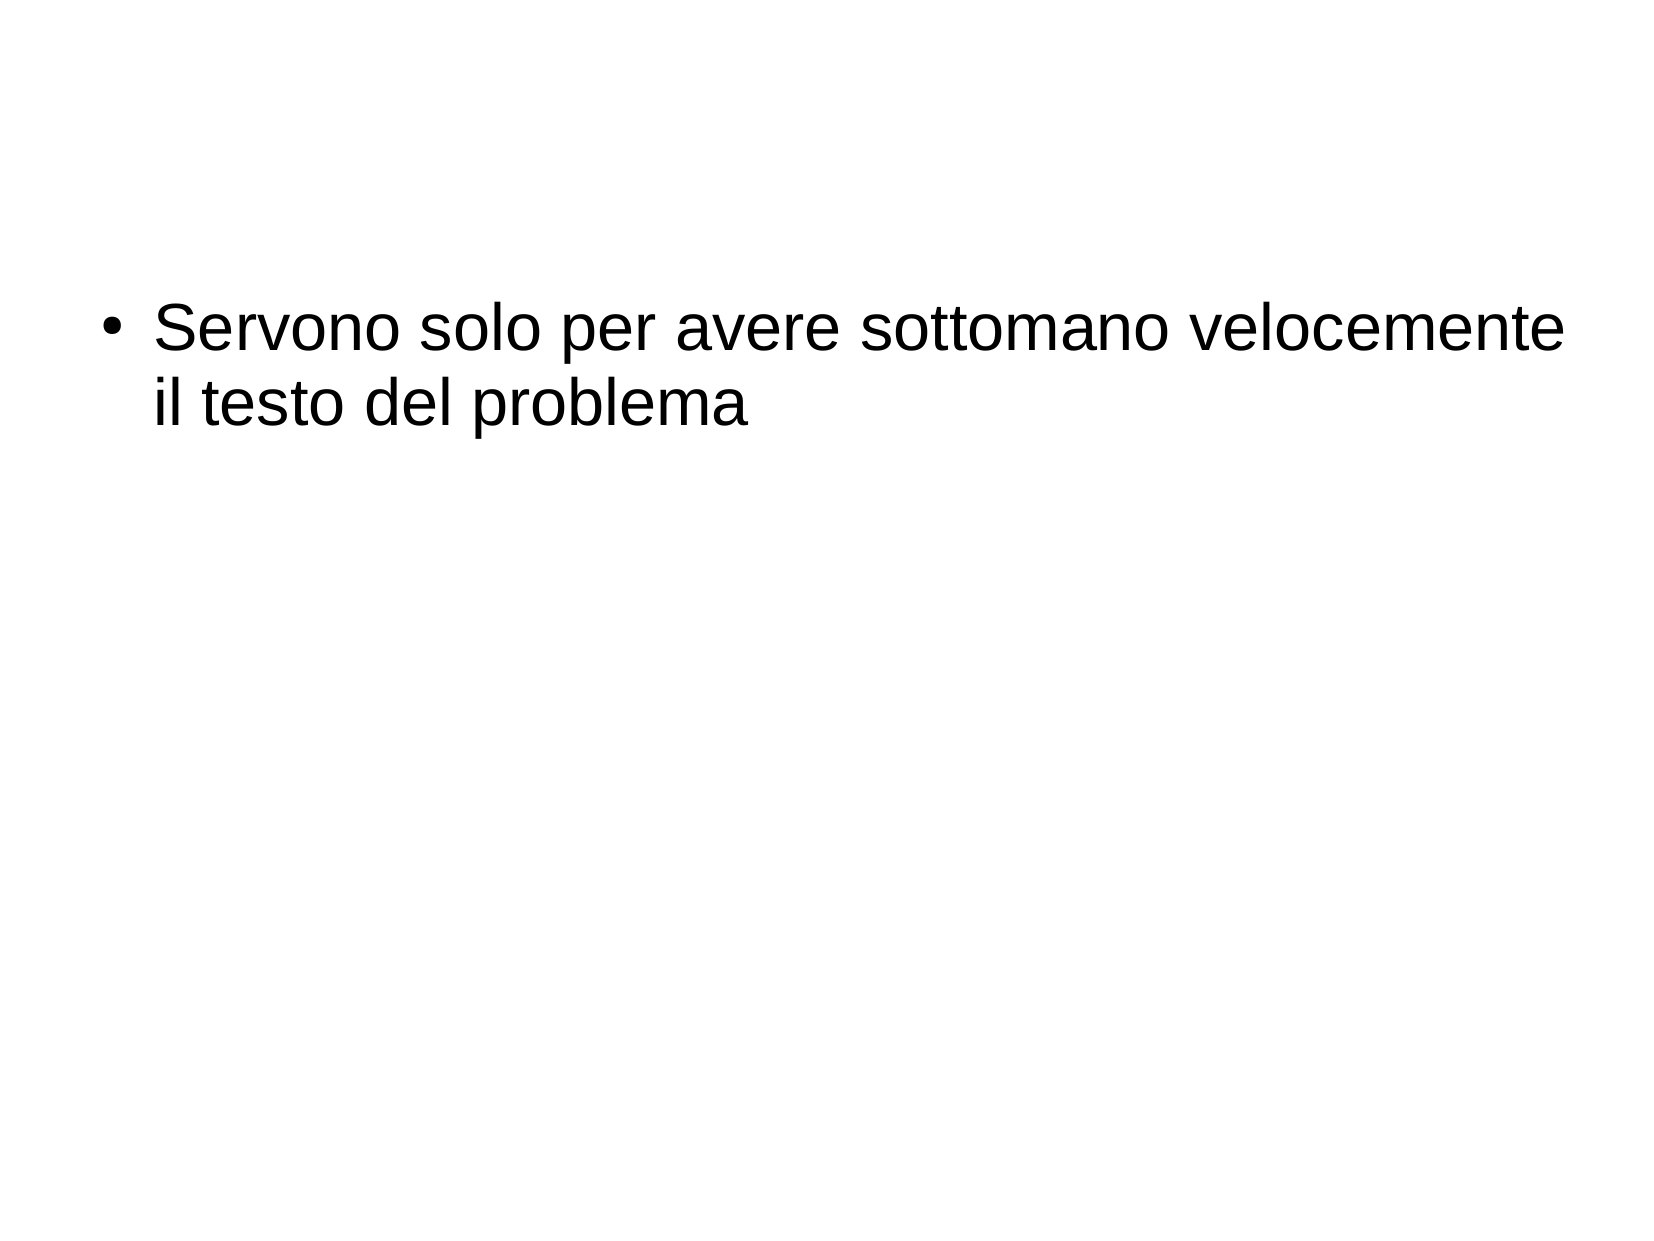

#
Servono solo per avere sottomano velocemente il testo del problema